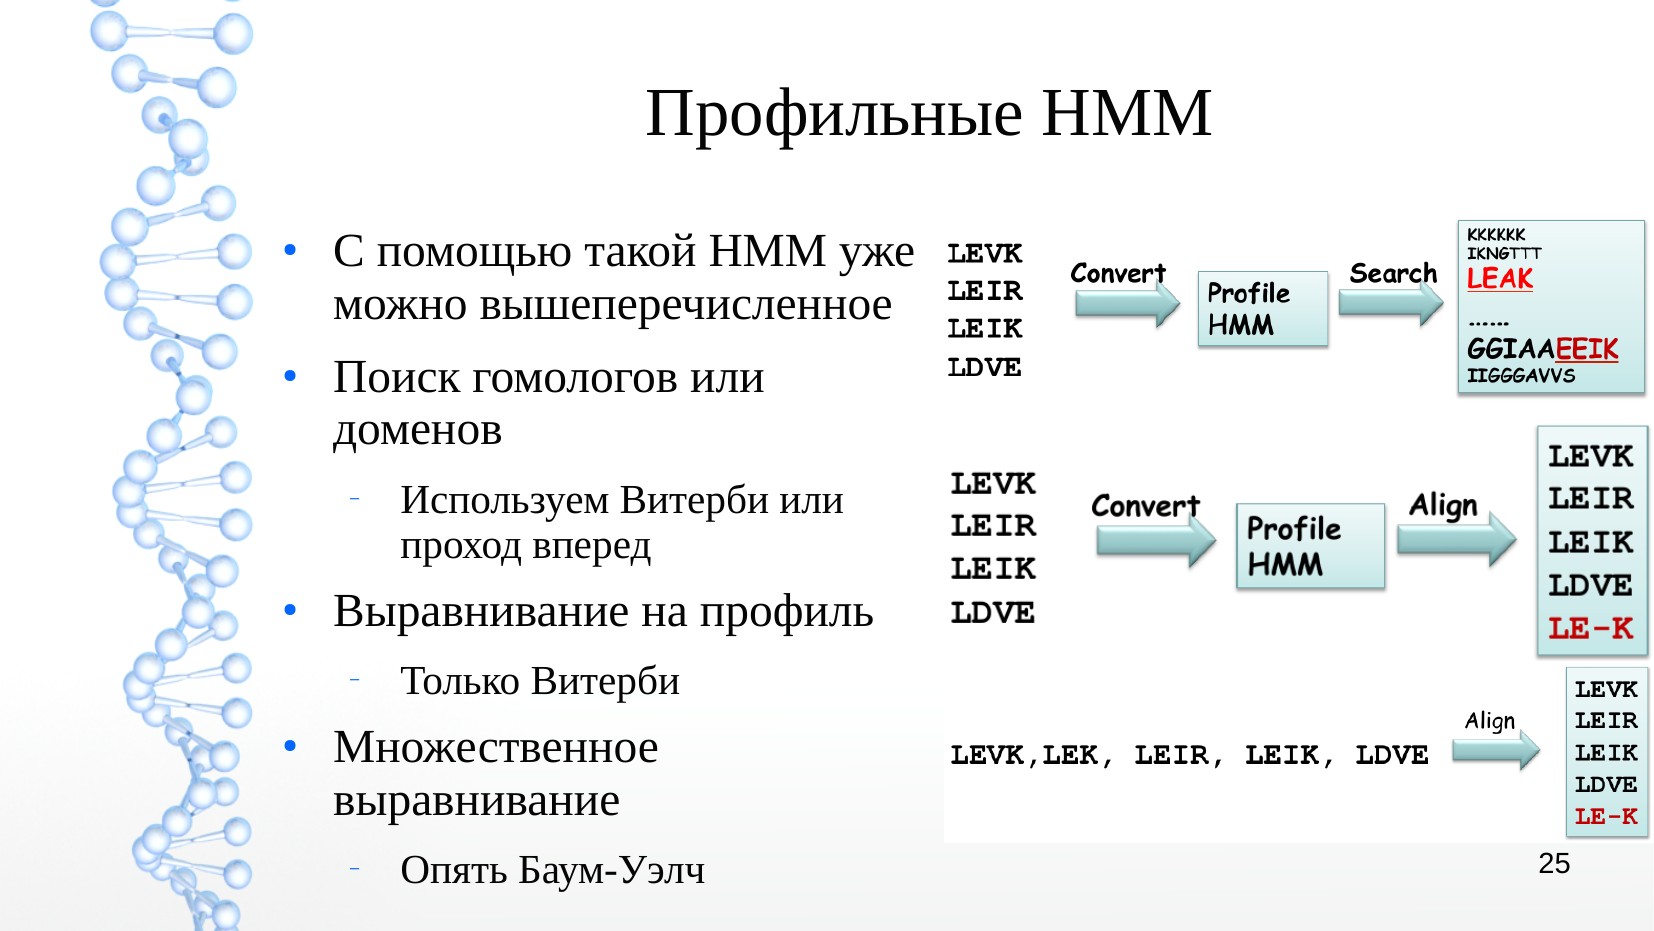

# Профильные HMM
С помощью такой HMM уже можно вышеперечисленное
Поиск гомологов или доменов
Используем Витерби или проход вперед
Выравнивание на профиль
Только Витерби
Множественное выравнивание
Опять Баум-Уэлч
25